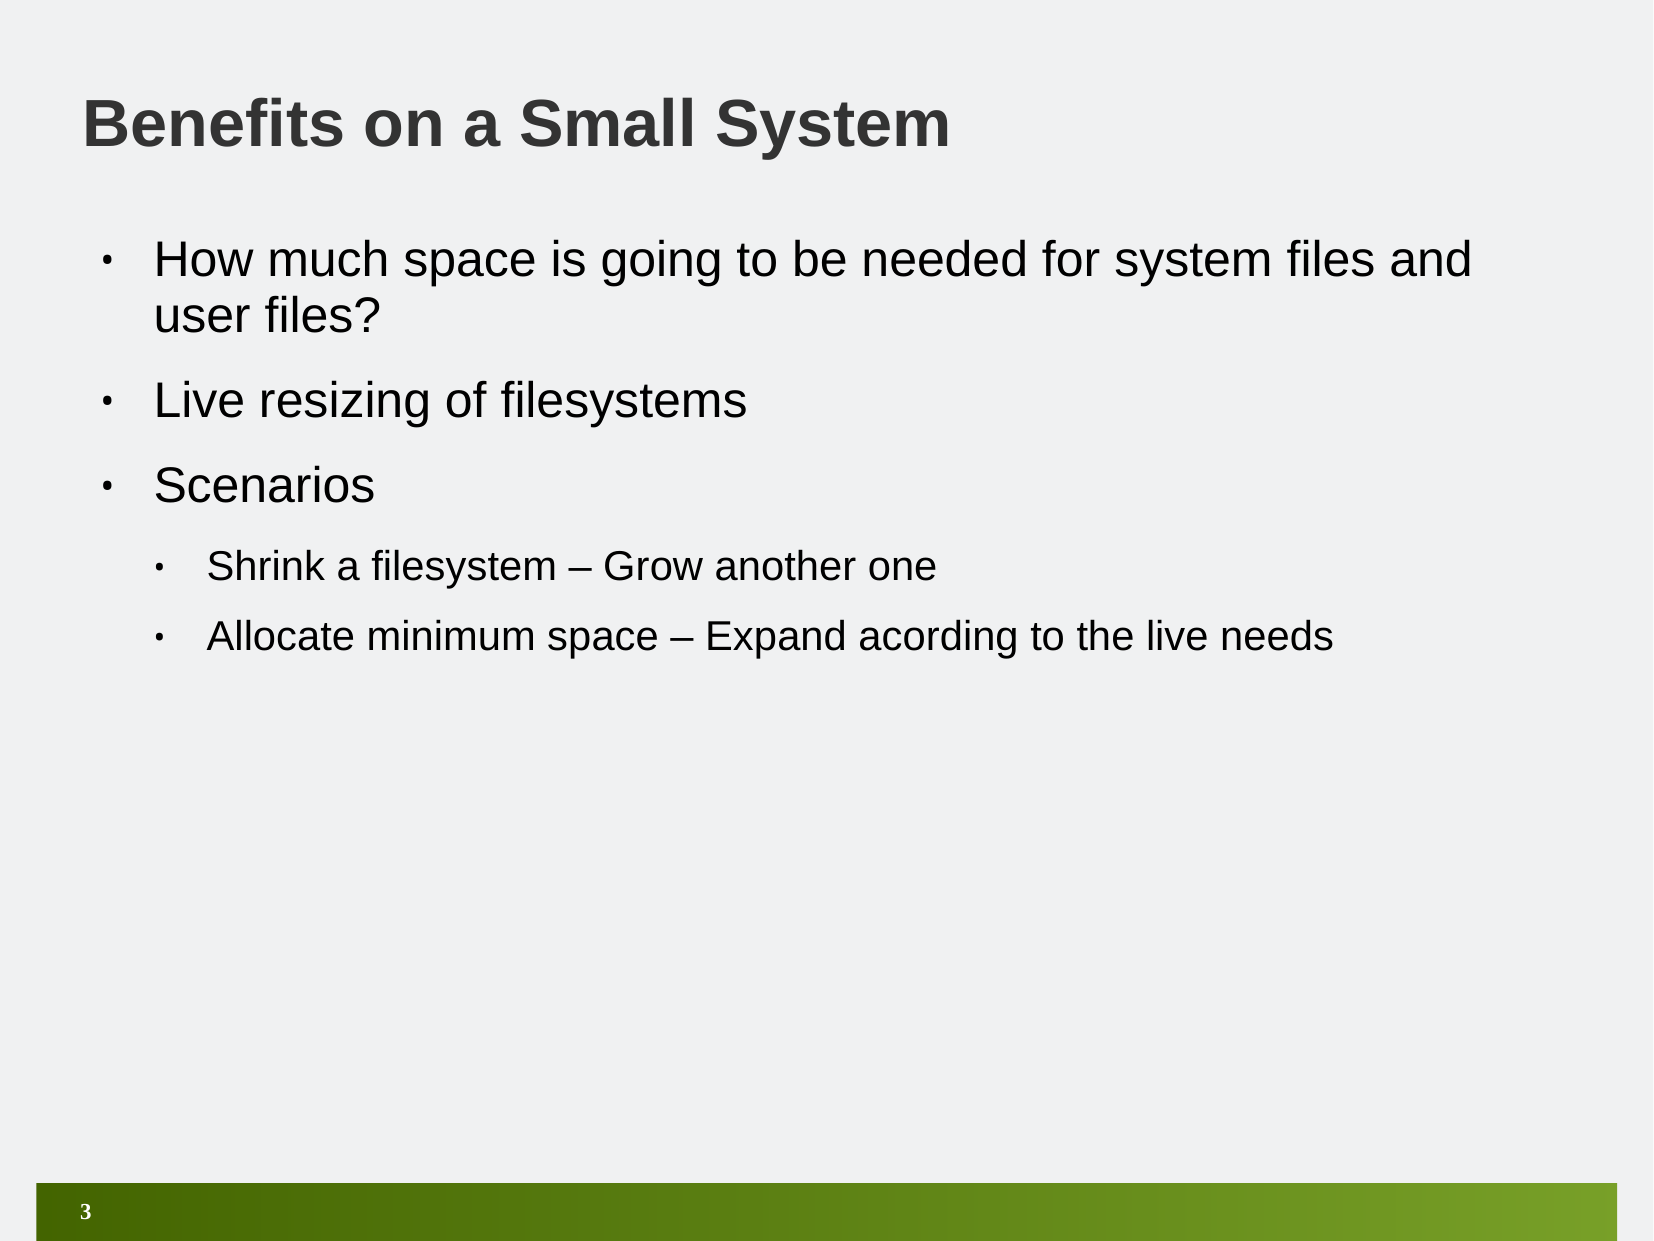

# Benefits on a Small System
How much space is going to be needed for system files and user files?
Live resizing of filesystems
Scenarios
Shrink a filesystem – Grow another one
Allocate minimum space – Expand acording to the live needs
3